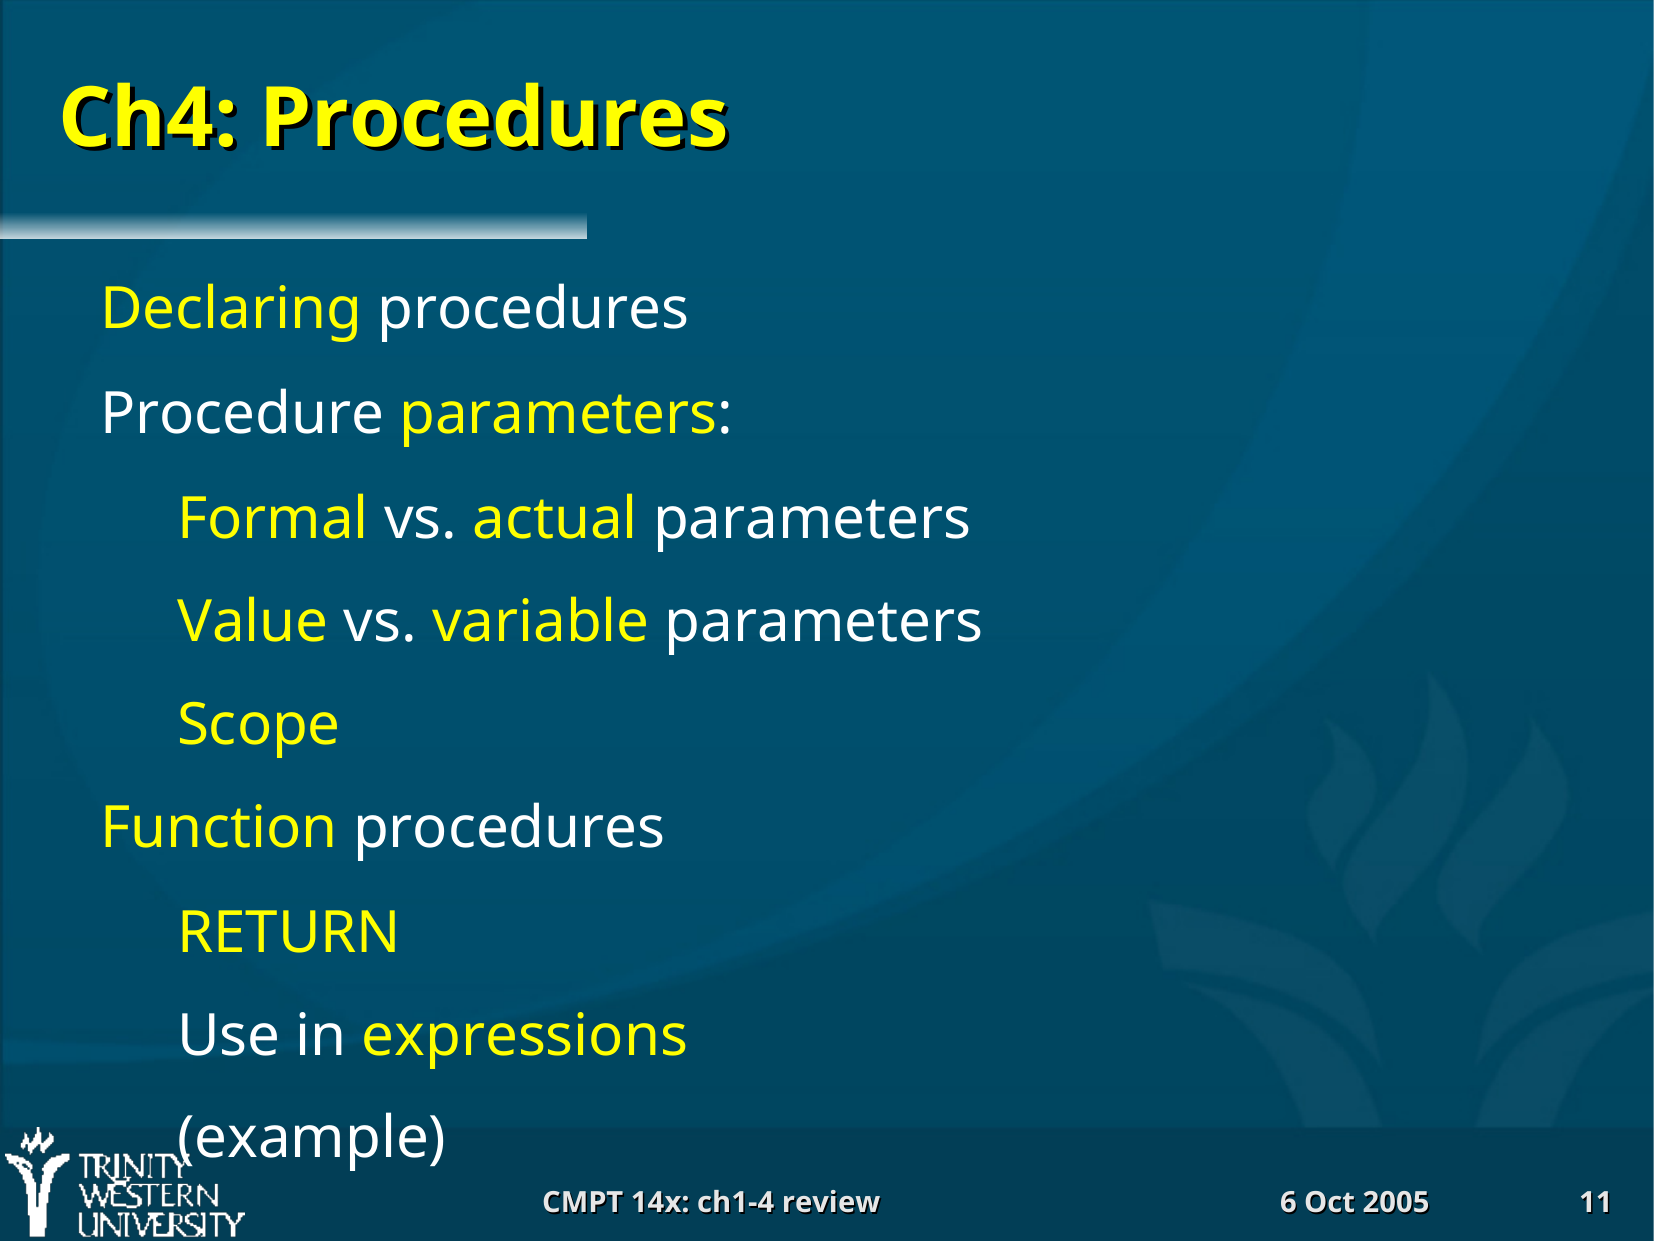

# Ch4: Procedures
Declaring procedures
Procedure parameters:
Formal vs. actual parameters
Value vs. variable parameters
Scope
Function procedures
RETURN
Use in expressions
(example)
CMPT 14x: ch1-4 review
6 Oct 2005
11